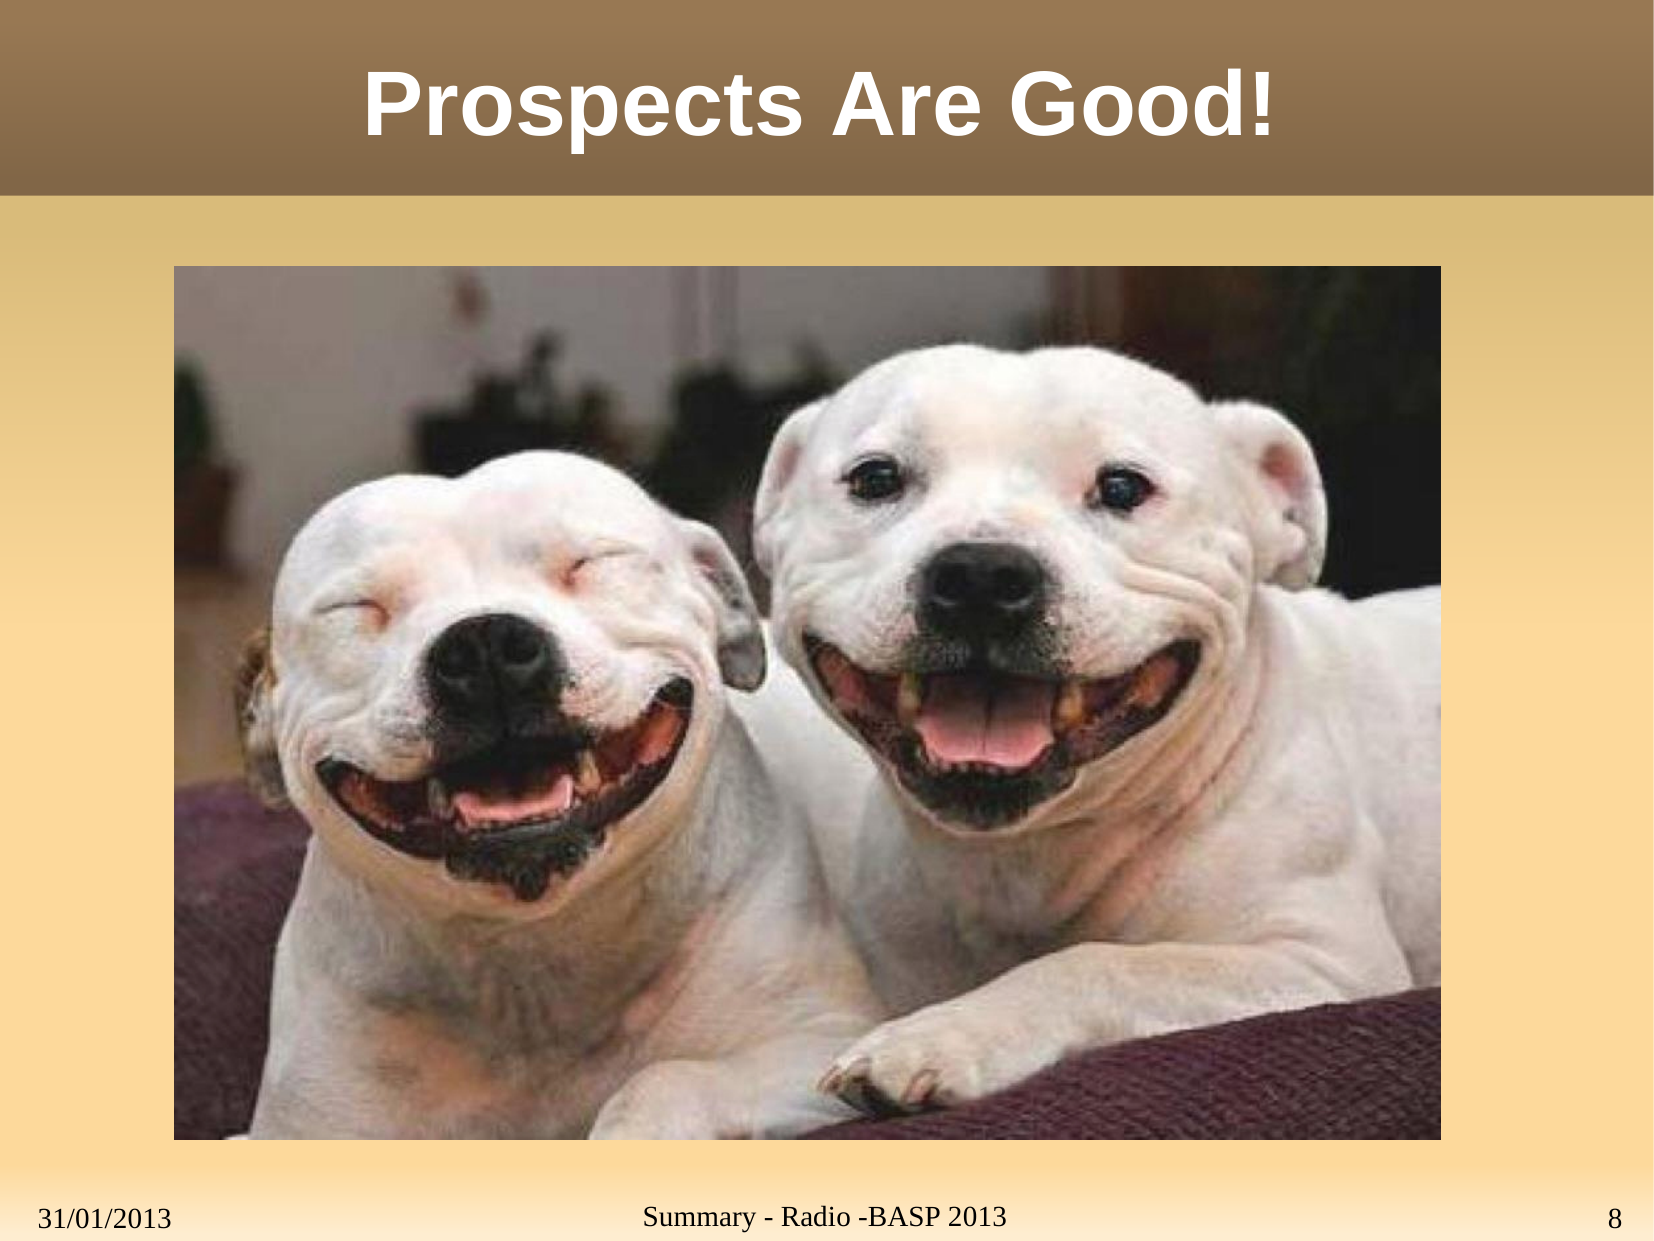

# Prospects Are Good!
Summary - Radio -BASP 2013
31/01/2013
8